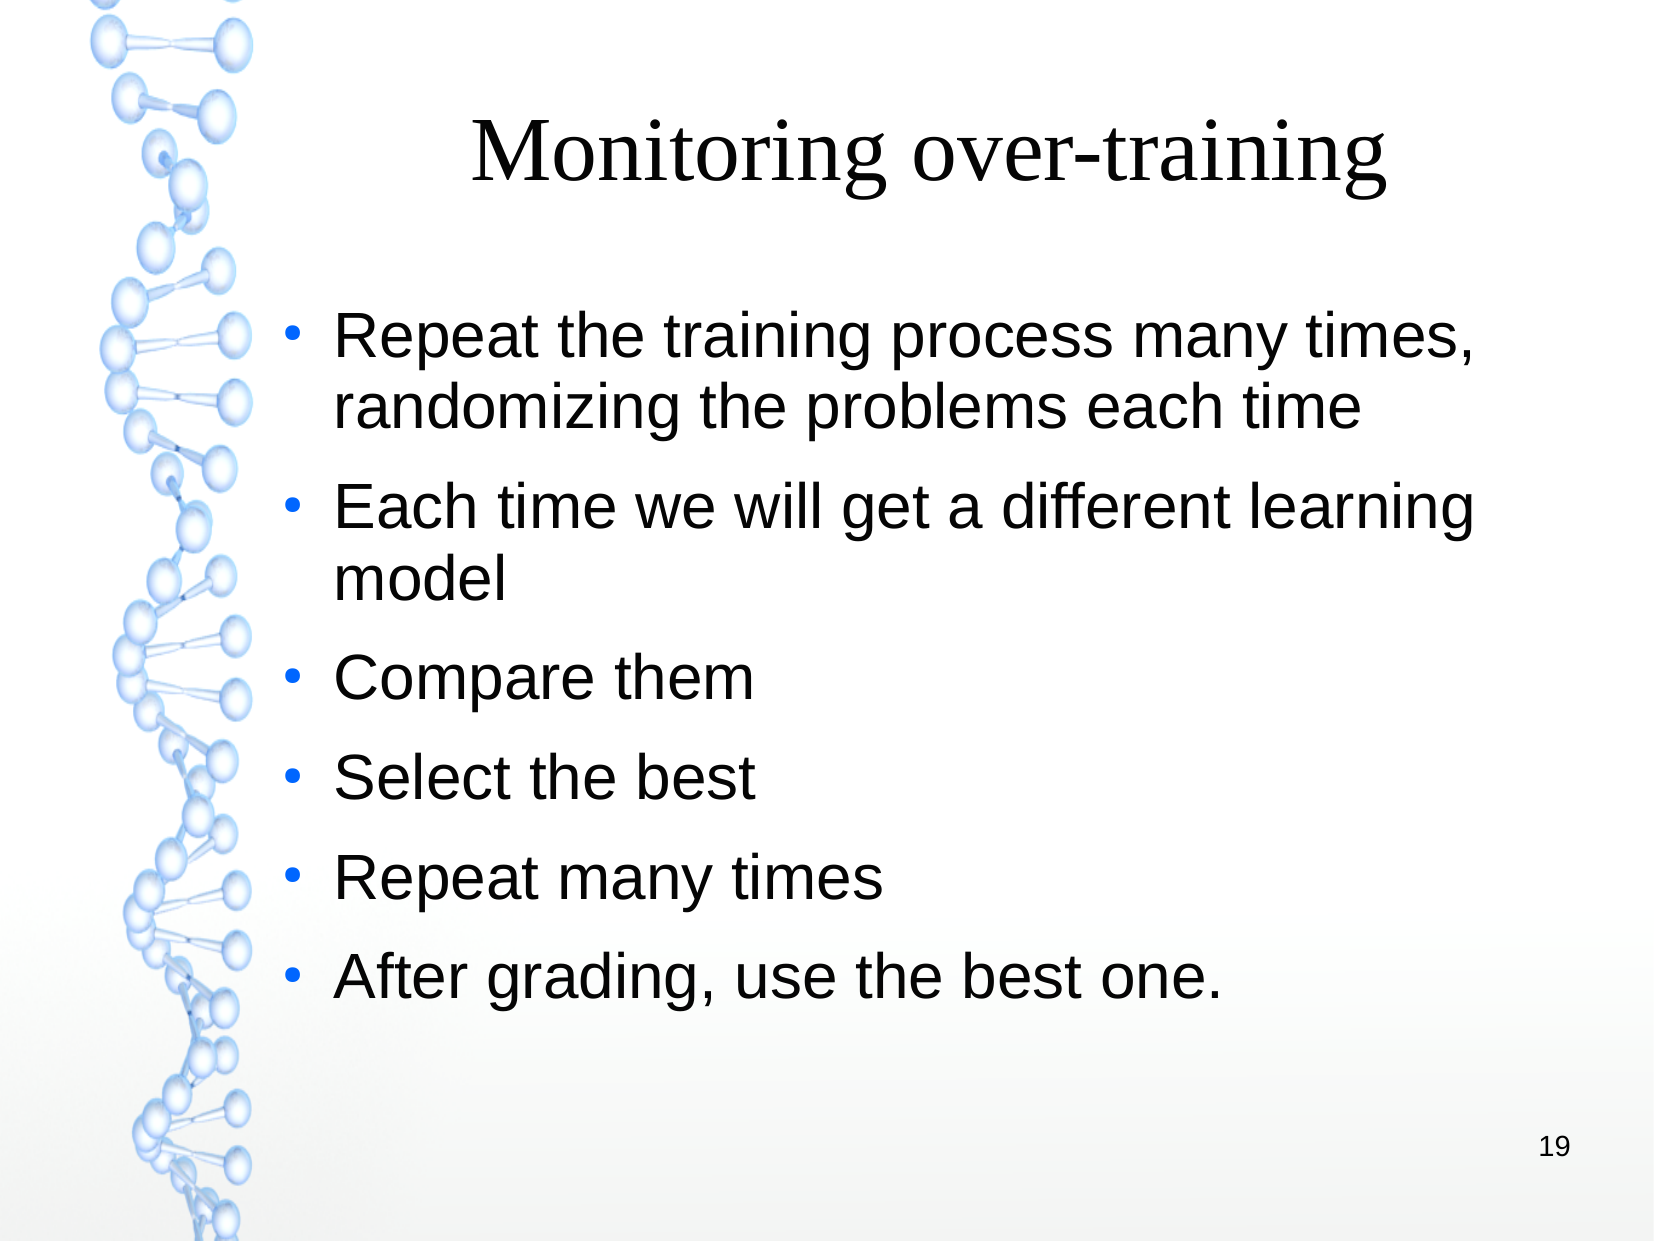

# Monitoring over-training
Repeat the training process many times, randomizing the problems each time
Each time we will get a different learning model
Compare them
Select the best
Repeat many times
After grading, use the best one.
19